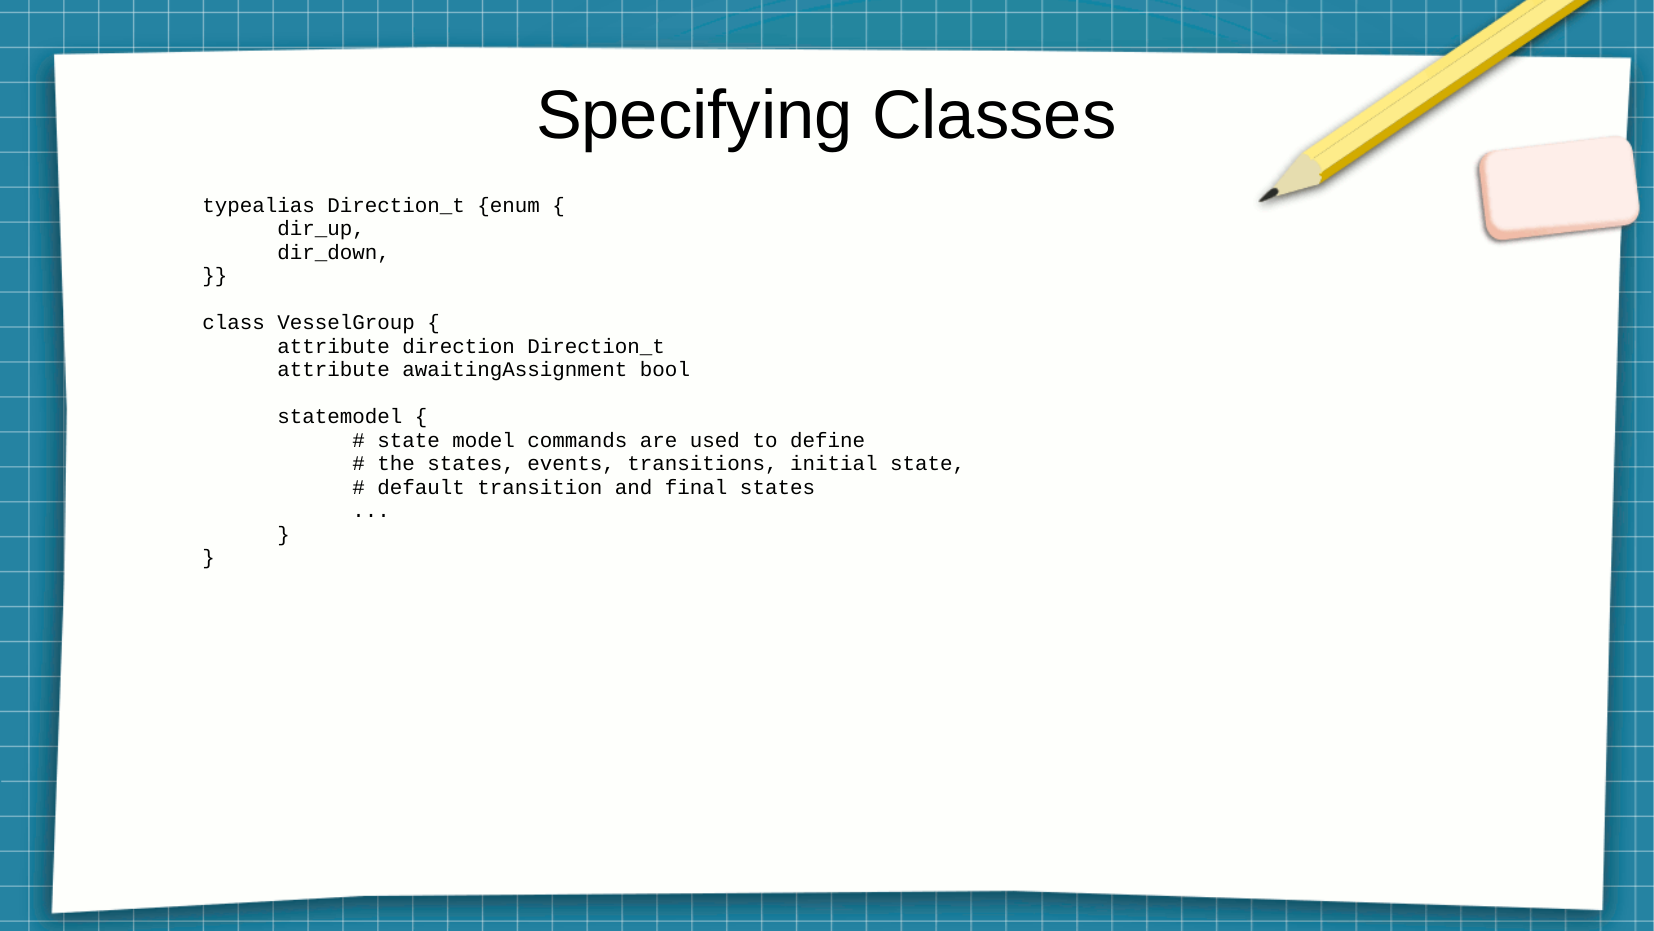

# Specifying Classes
typealias Direction_t {enum {
	dir_up,
	dir_down,
}}
class VesselGroup {
	attribute direction Direction_t
	attribute awaitingAssignment bool
	statemodel {
		# state model commands are used to define
		# the states, events, transitions, initial state,
		# default transition and final states
		...
	}
}